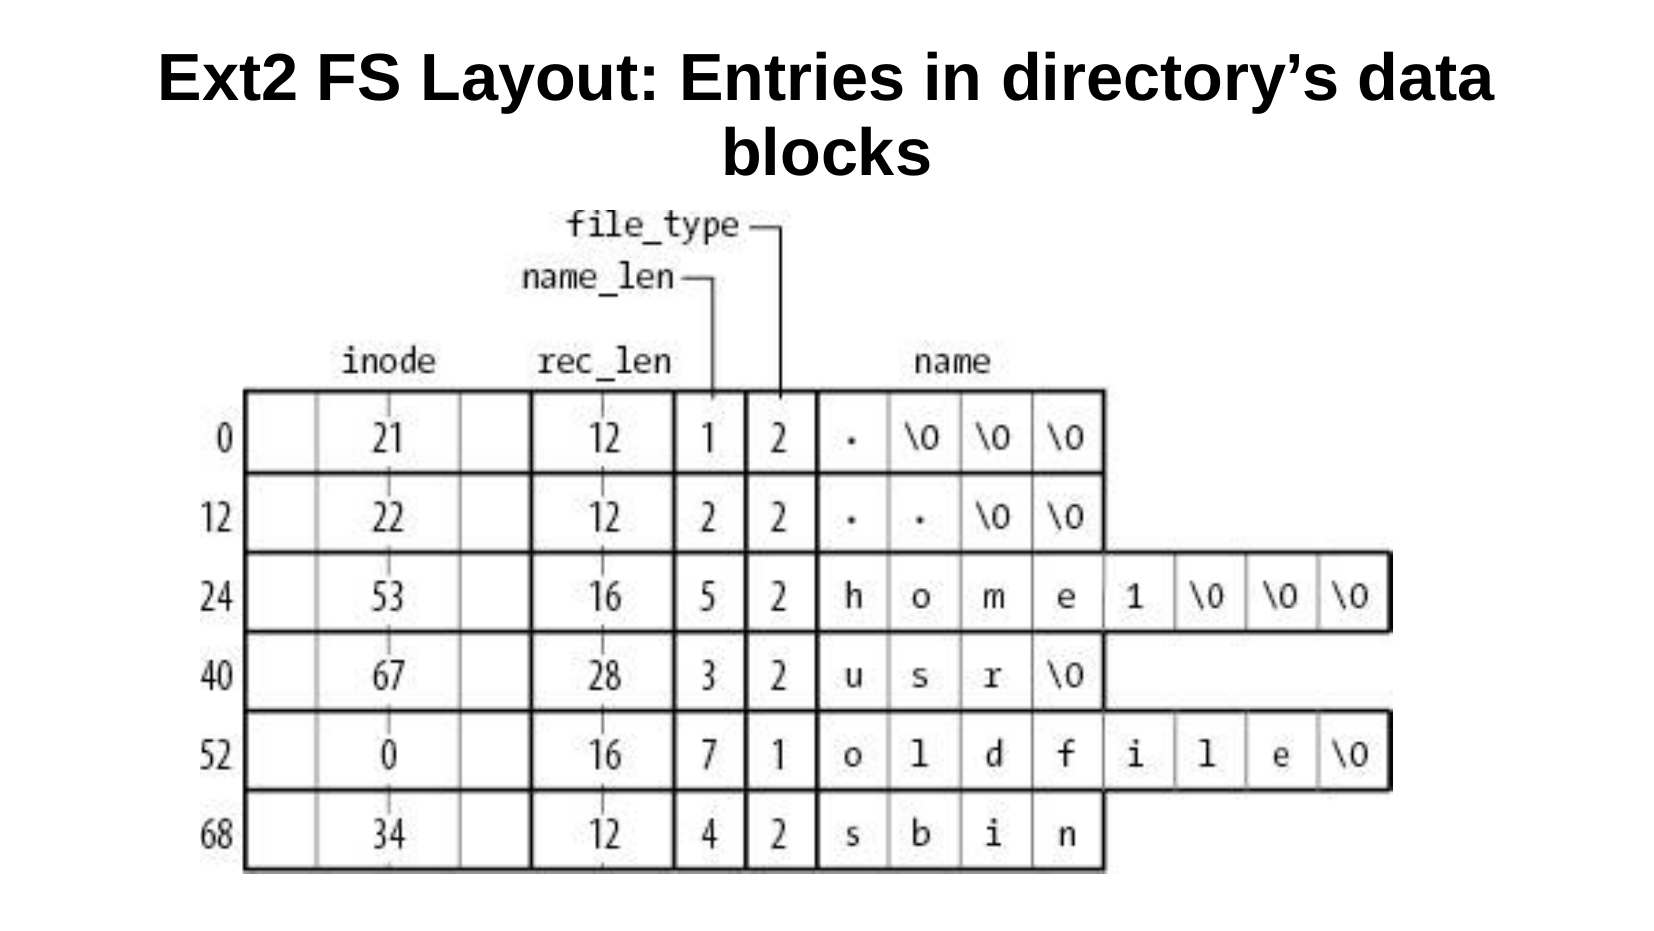

# Ext2 FS Layout: Entries in directory’s data blocks